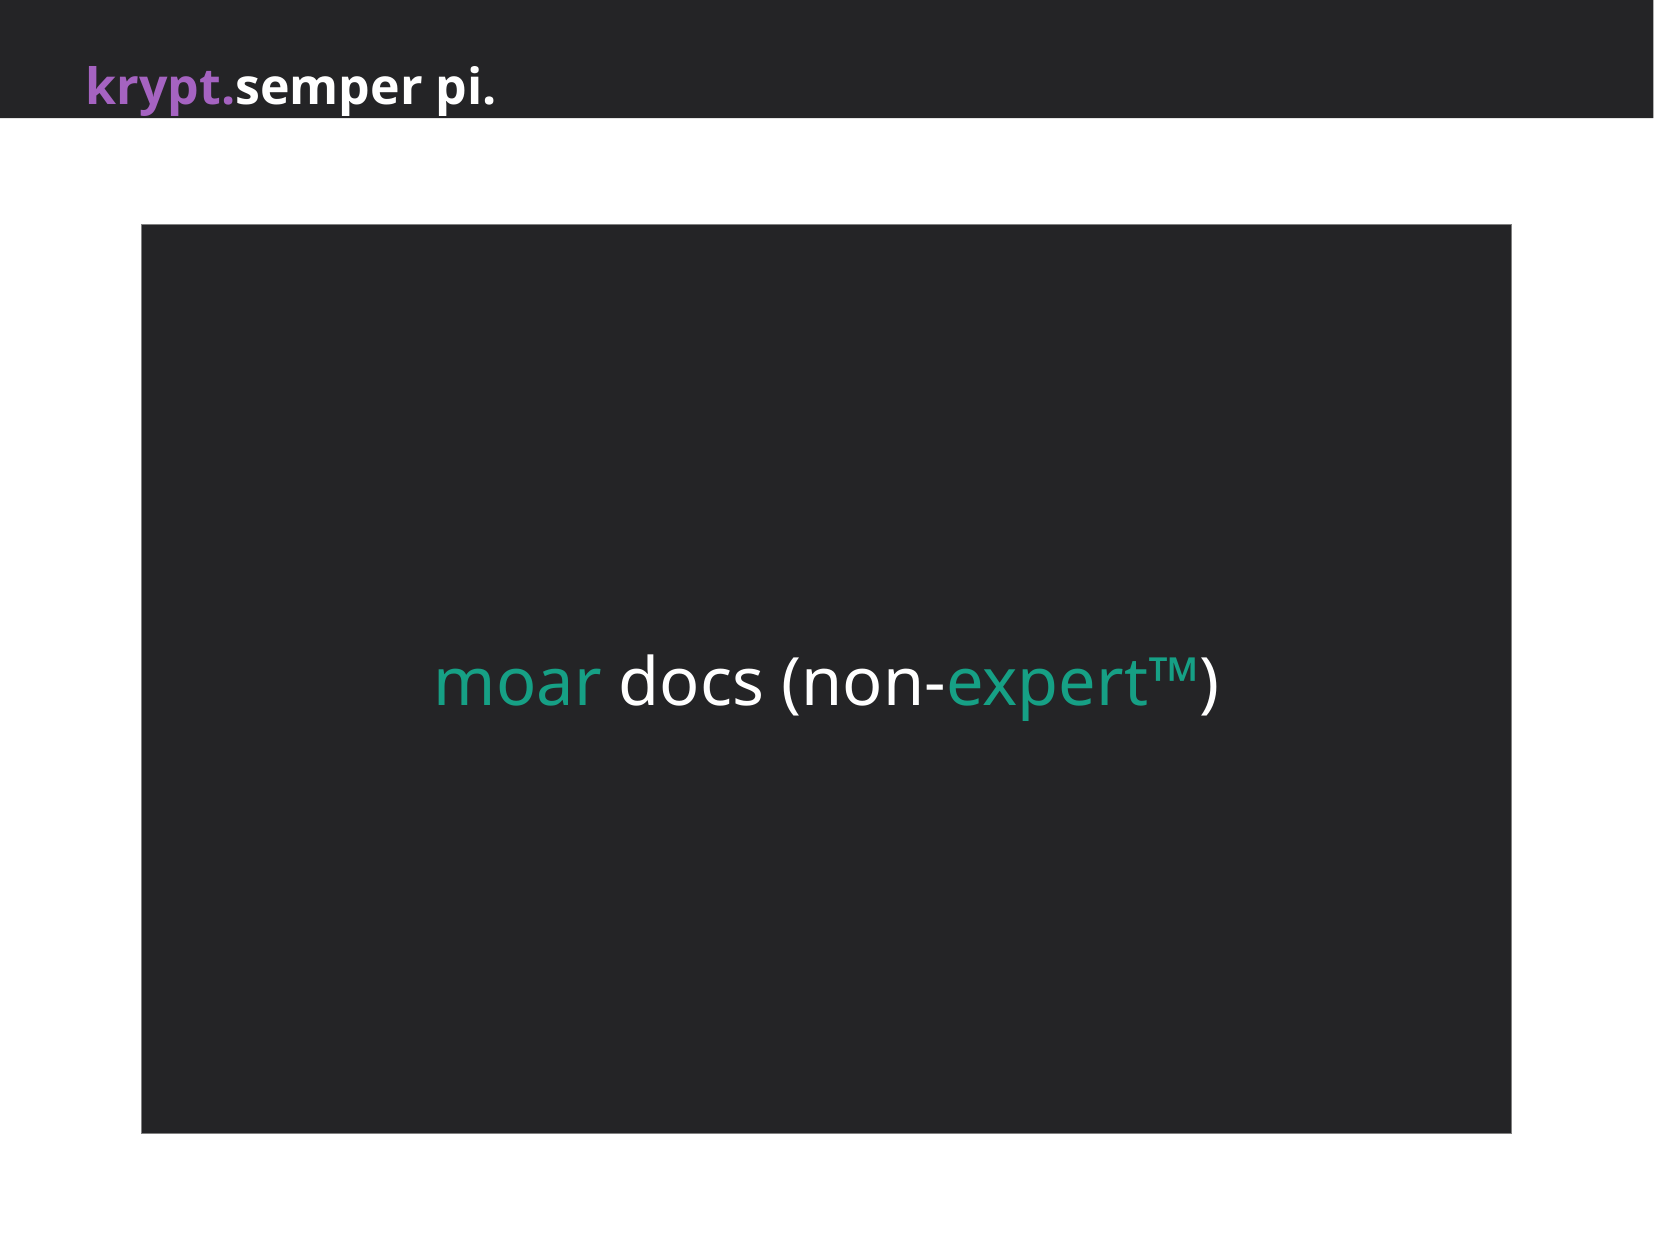

krypt.semper pi.
moar docs (non-expert™)
security sucks.